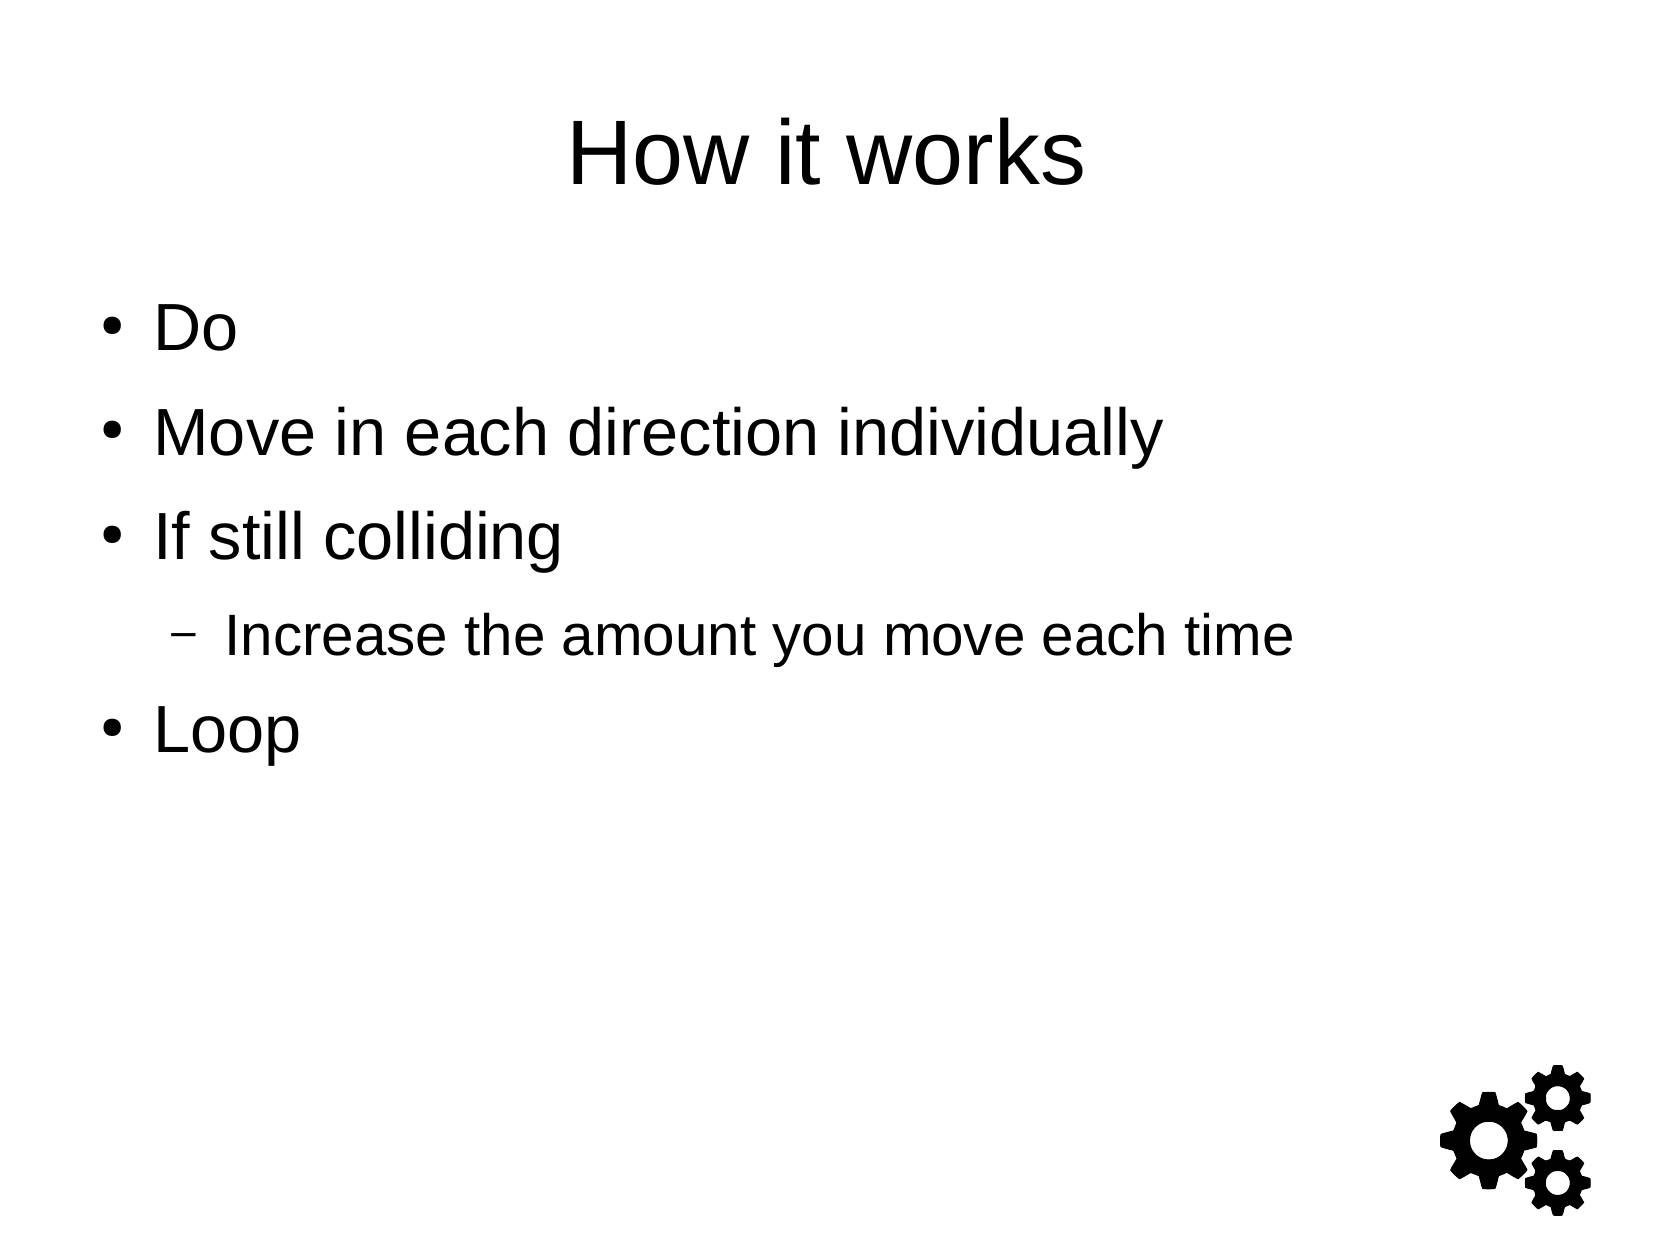

# How it works
Do
Move in each direction individually
If still colliding
Increase the amount you move each time
Loop